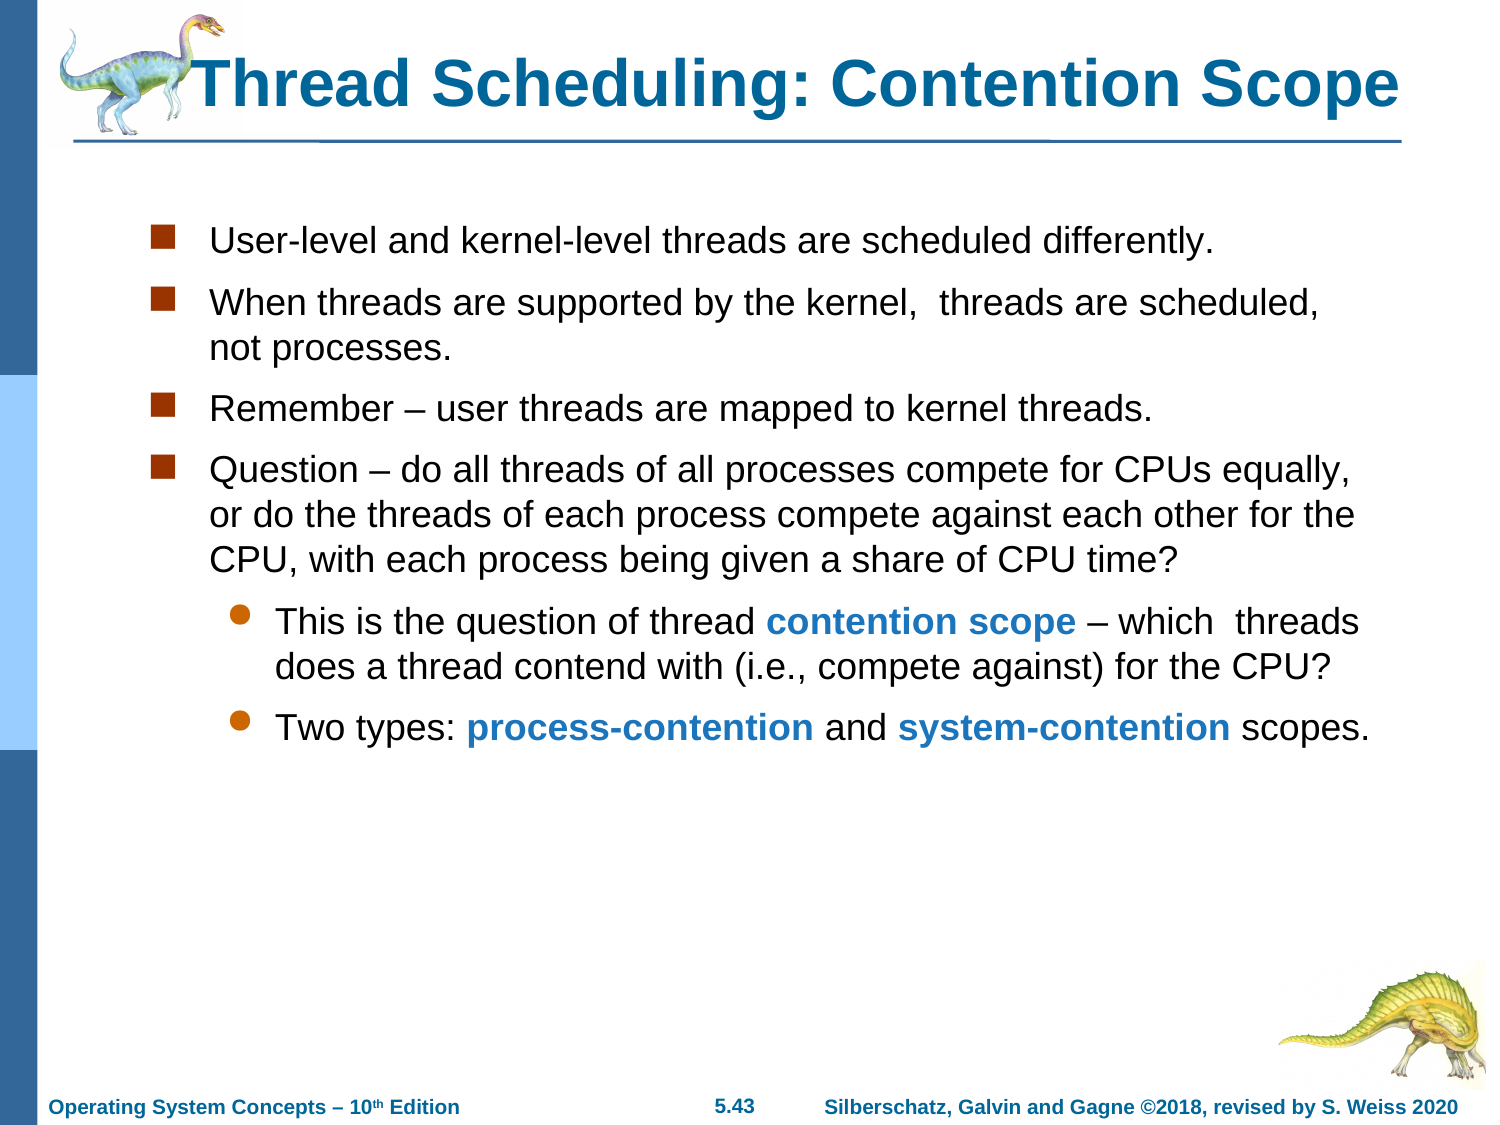

Thread Scheduling: Contention Scope
User-level and kernel-level threads are scheduled differently.
When threads are supported by the kernel, threads are scheduled, not processes.
Remember – user threads are mapped to kernel threads.
Question – do all threads of all processes compete for CPUs equally, or do the threads of each process compete against each other for the CPU, with each process being given a share of CPU time?
This is the question of thread contention scope – which threads does a thread contend with (i.e., compete against) for the CPU?
Two types: process-contention and system-contention scopes.